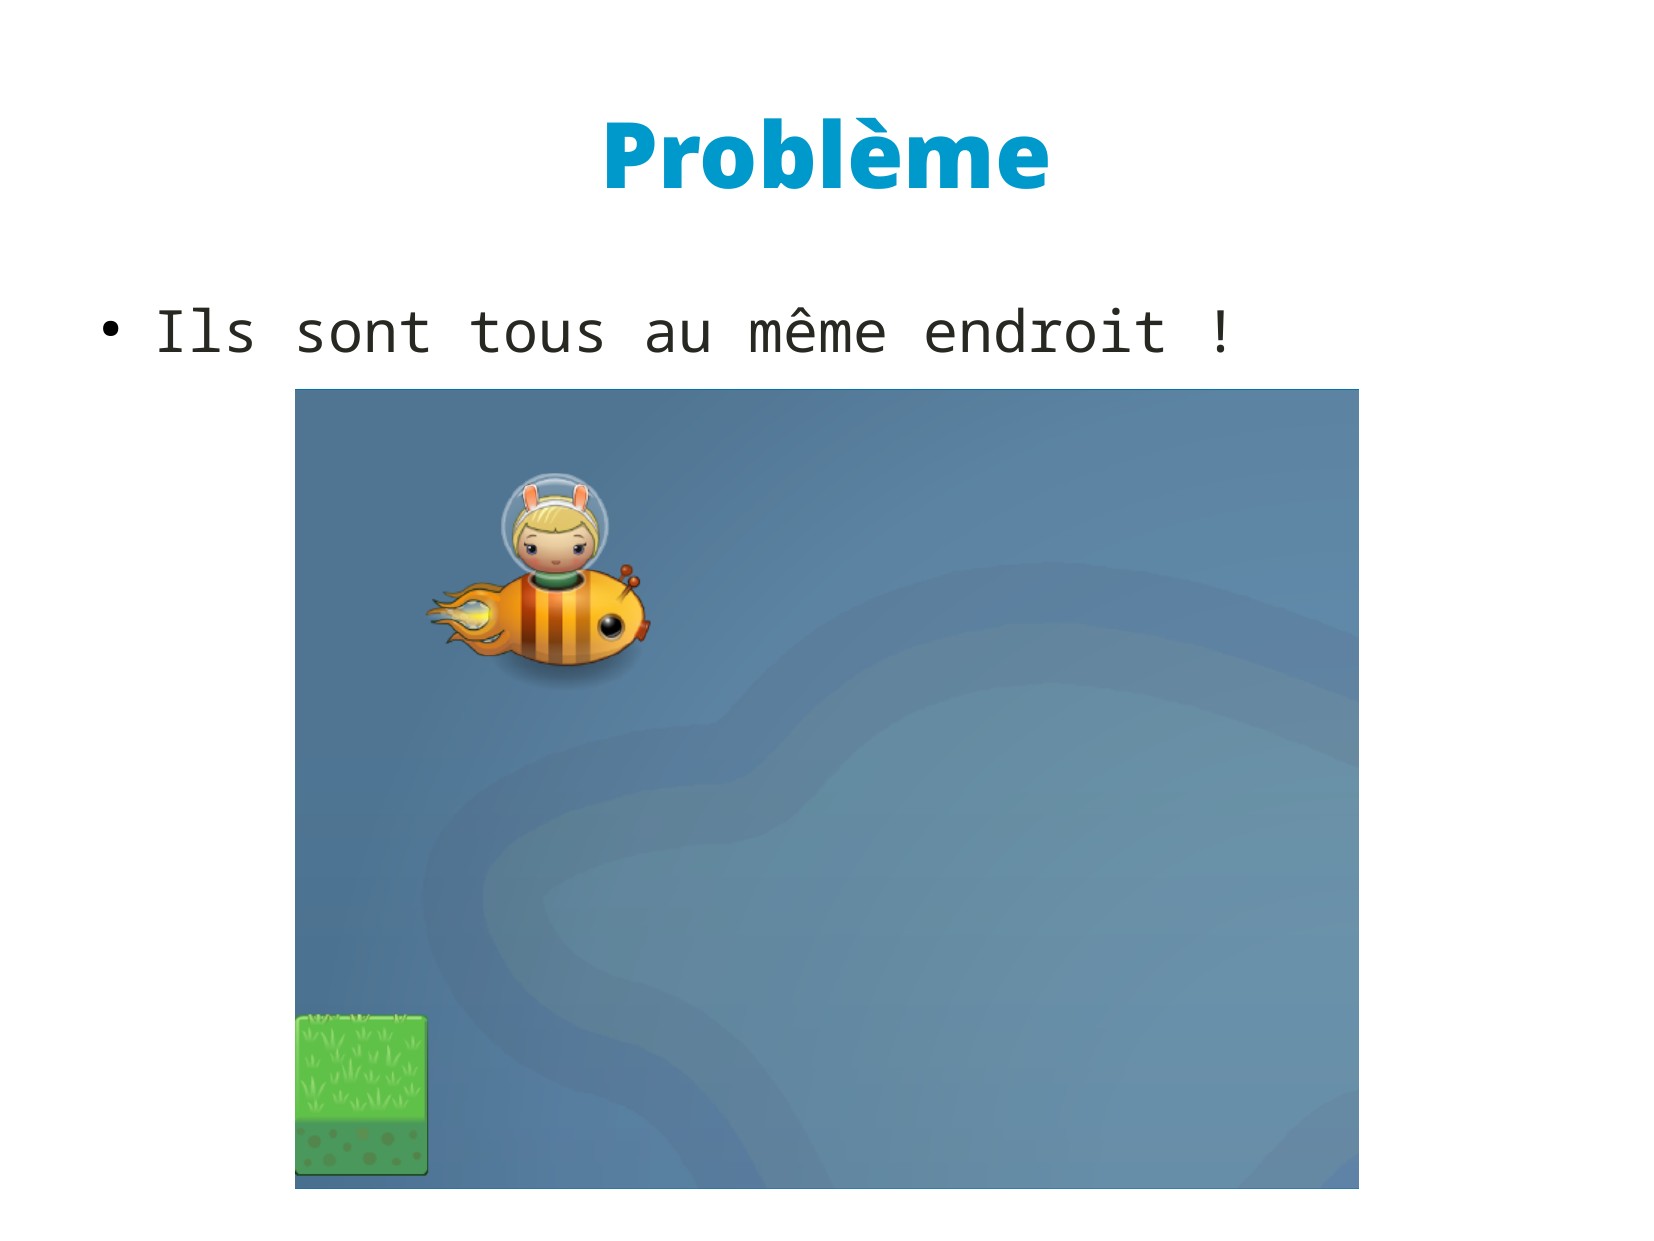

# Problème
Ils sont tous au même endroit !